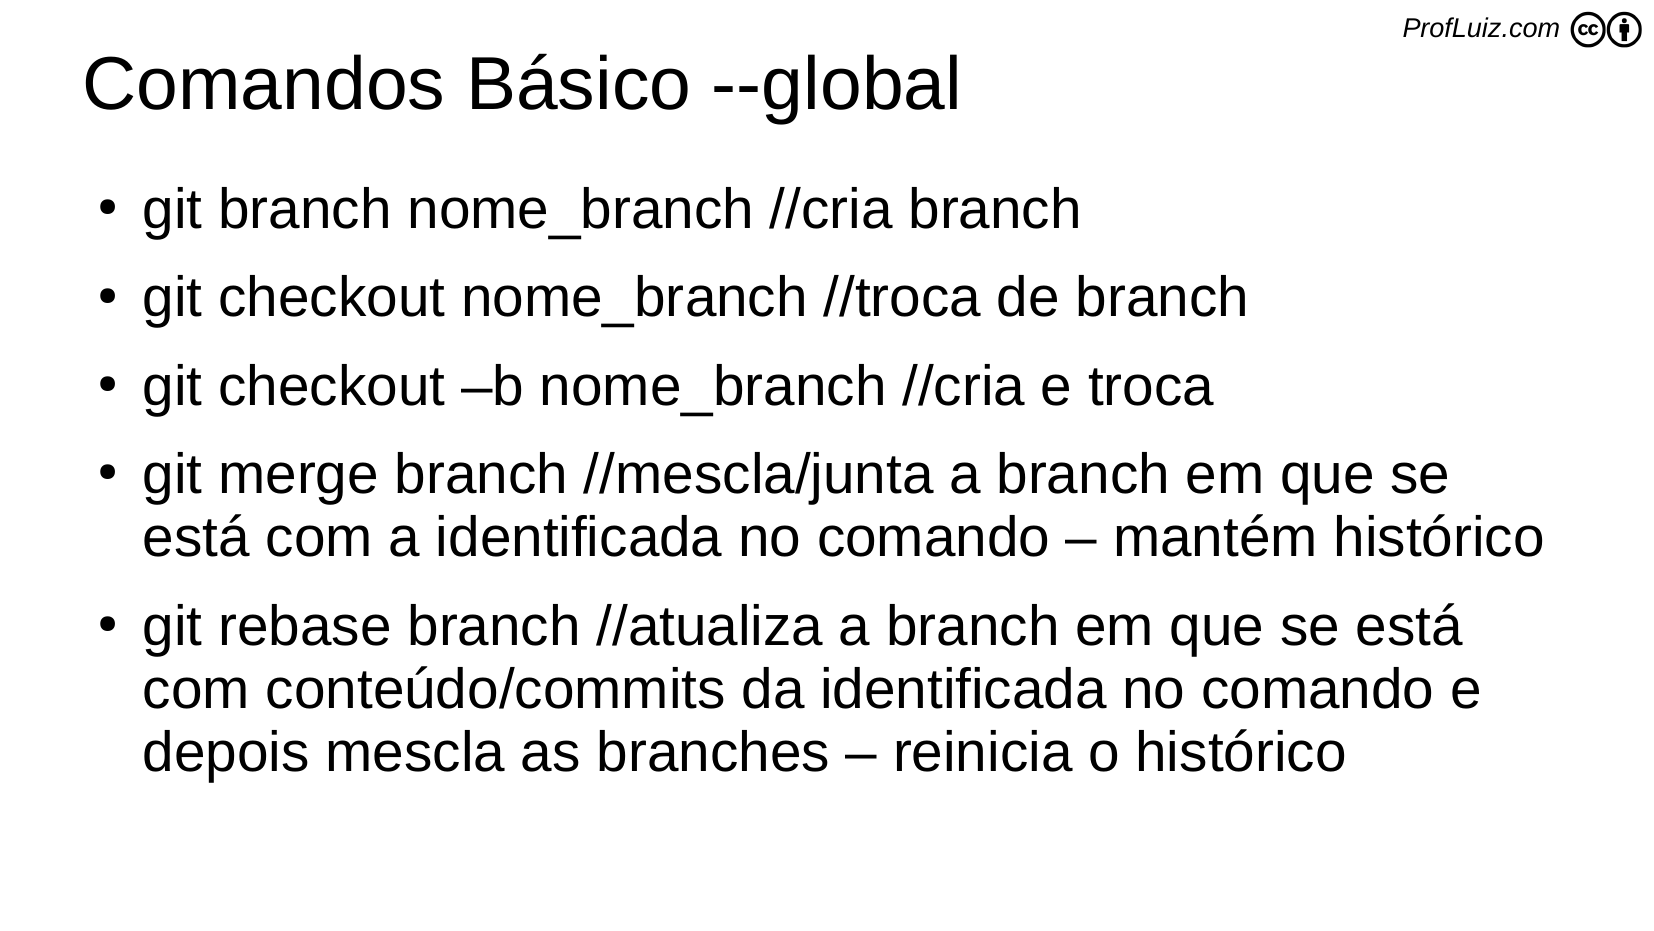

# Comandos Básico --global
git branch nome_branch //cria branch
git checkout nome_branch //troca de branch
git checkout –b nome_branch //cria e troca
git merge branch //mescla/junta a branch em que se está com a identificada no comando – mantém histórico
git rebase branch //atualiza a branch em que se está com conteúdo/commits da identificada no comando e depois mescla as branches – reinicia o histórico